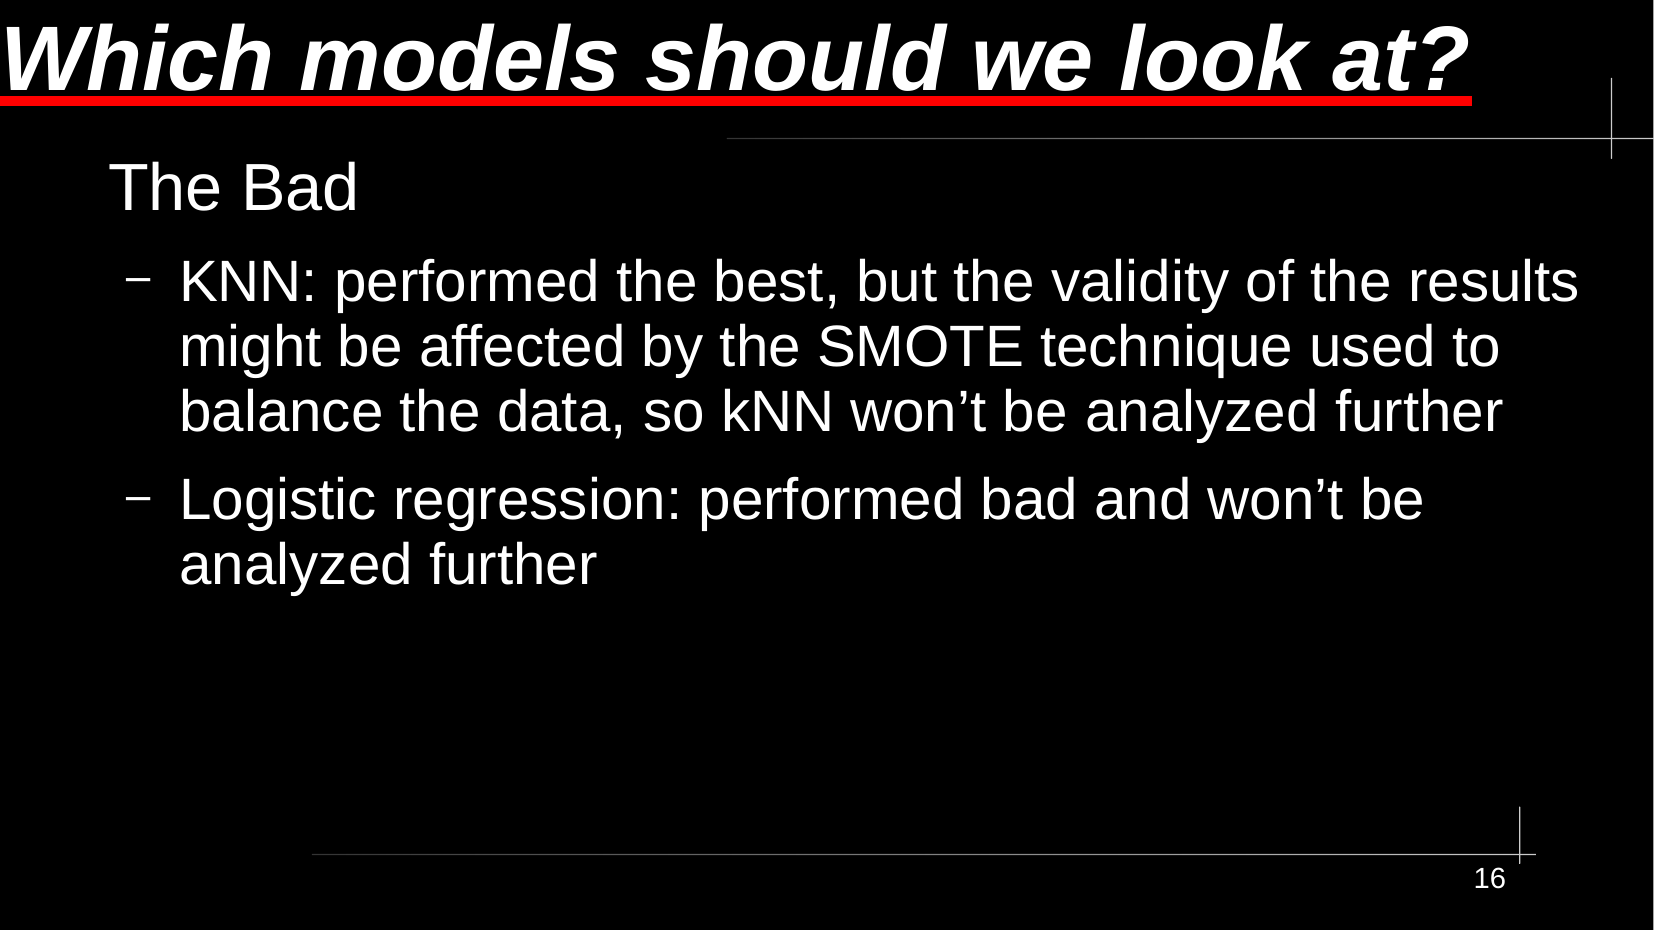

# Which models should we look at?
The Bad
KNN: performed the best, but the validity of the results might be affected by the SMOTE technique used to balance the data, so kNN won’t be analyzed further
Logistic regression: performed bad and won’t be analyzed further
16